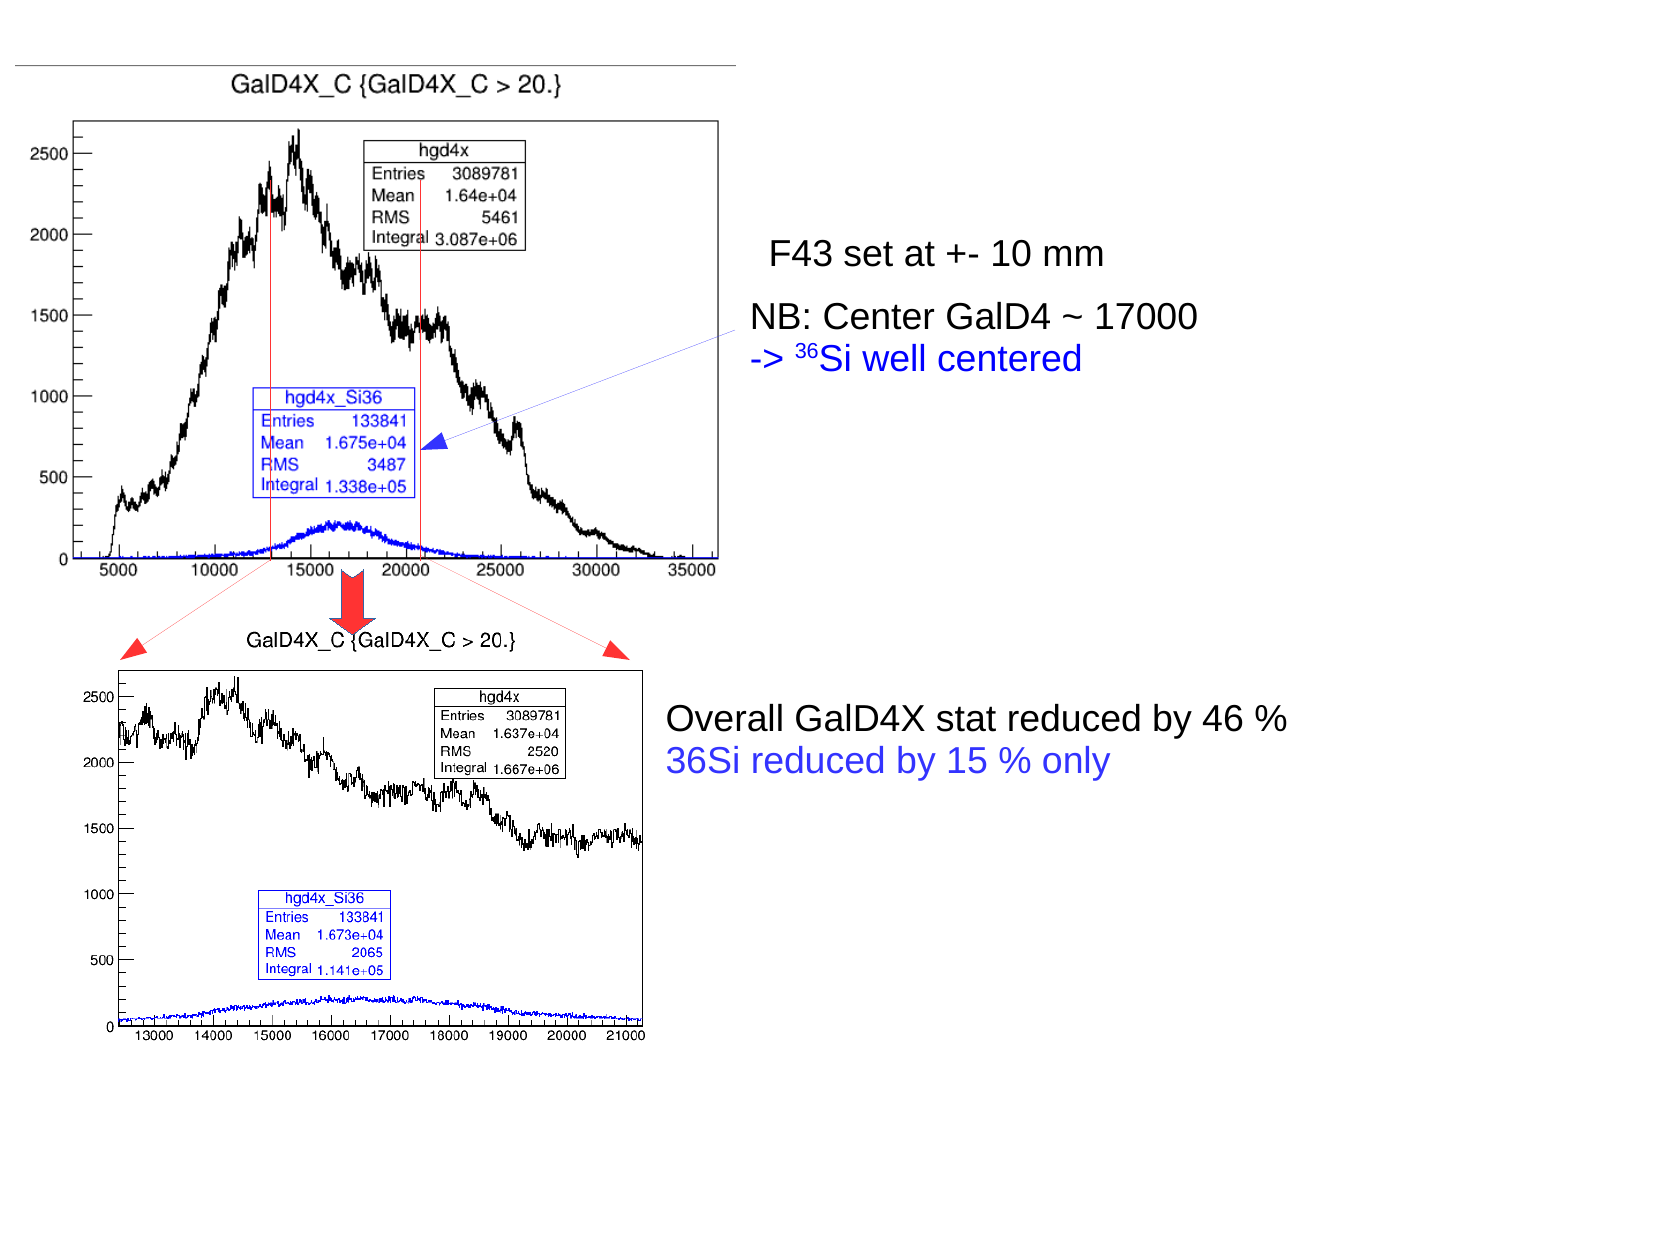

F43 set at +- 10 mm
NB: Center GalD4 ~ 17000
-> 36Si well centered
Overall GalD4X stat reduced by 46 %
36Si reduced by 15 % only